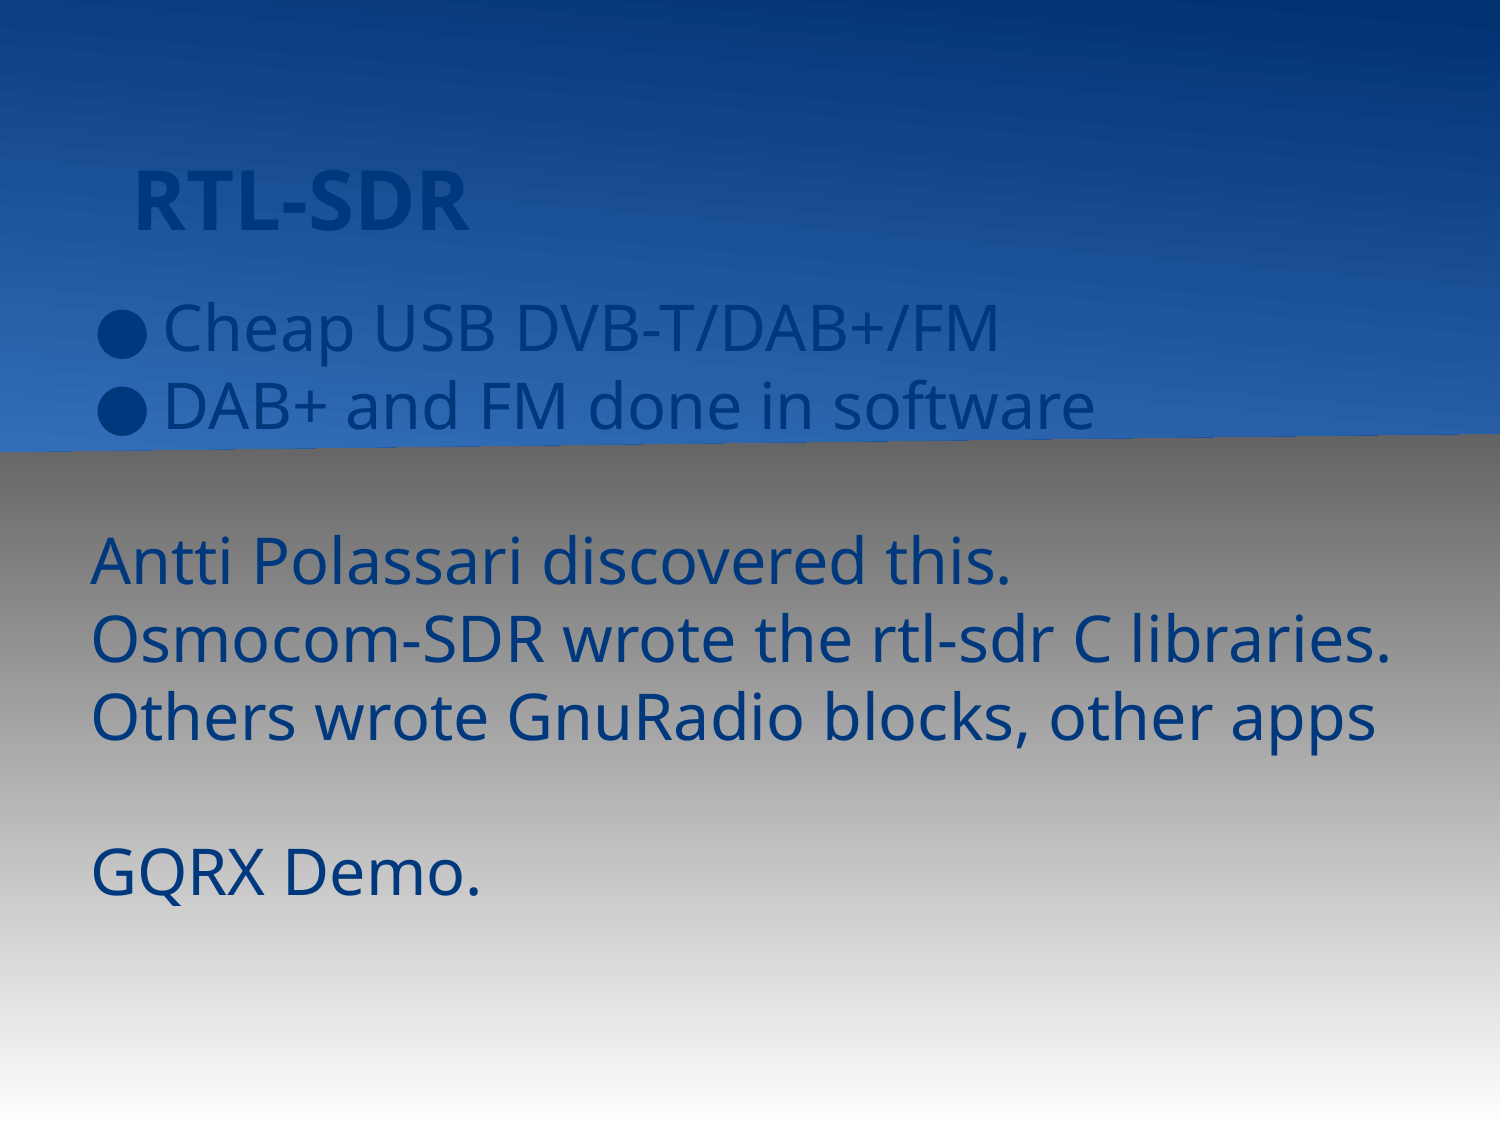

RTL-SDR
# Cheap USB DVB-T/DAB+/FM
DAB+ and FM done in software
Antti Polassari discovered this.
Osmocom-SDR wrote the rtl-sdr C libraries.
Others wrote GnuRadio blocks, other apps
GQRX Demo.